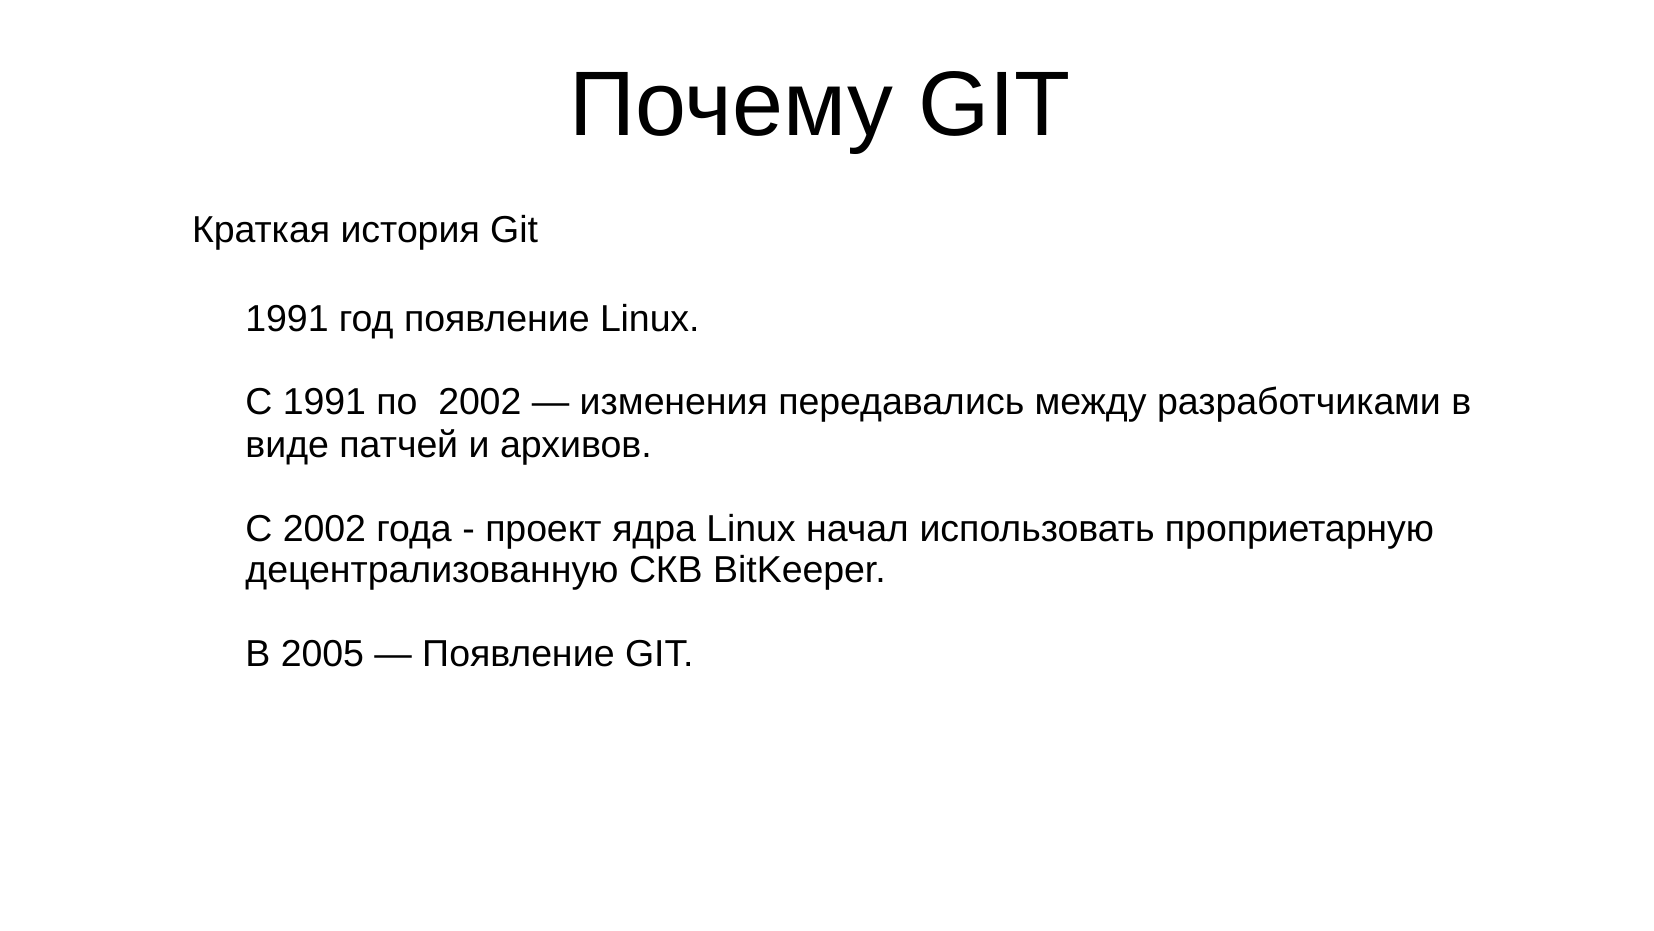

# Почему GIT
Краткая история Git
1991 год появление Linux.
C 1991 по 2002 — изменения передавались между разработчиками в виде патчей и архивов.
С 2002 года - проект ядра Linux начал использовать проприетарную децентрализованную СКВ BitKeeper.
В 2005 — Появление GIT.